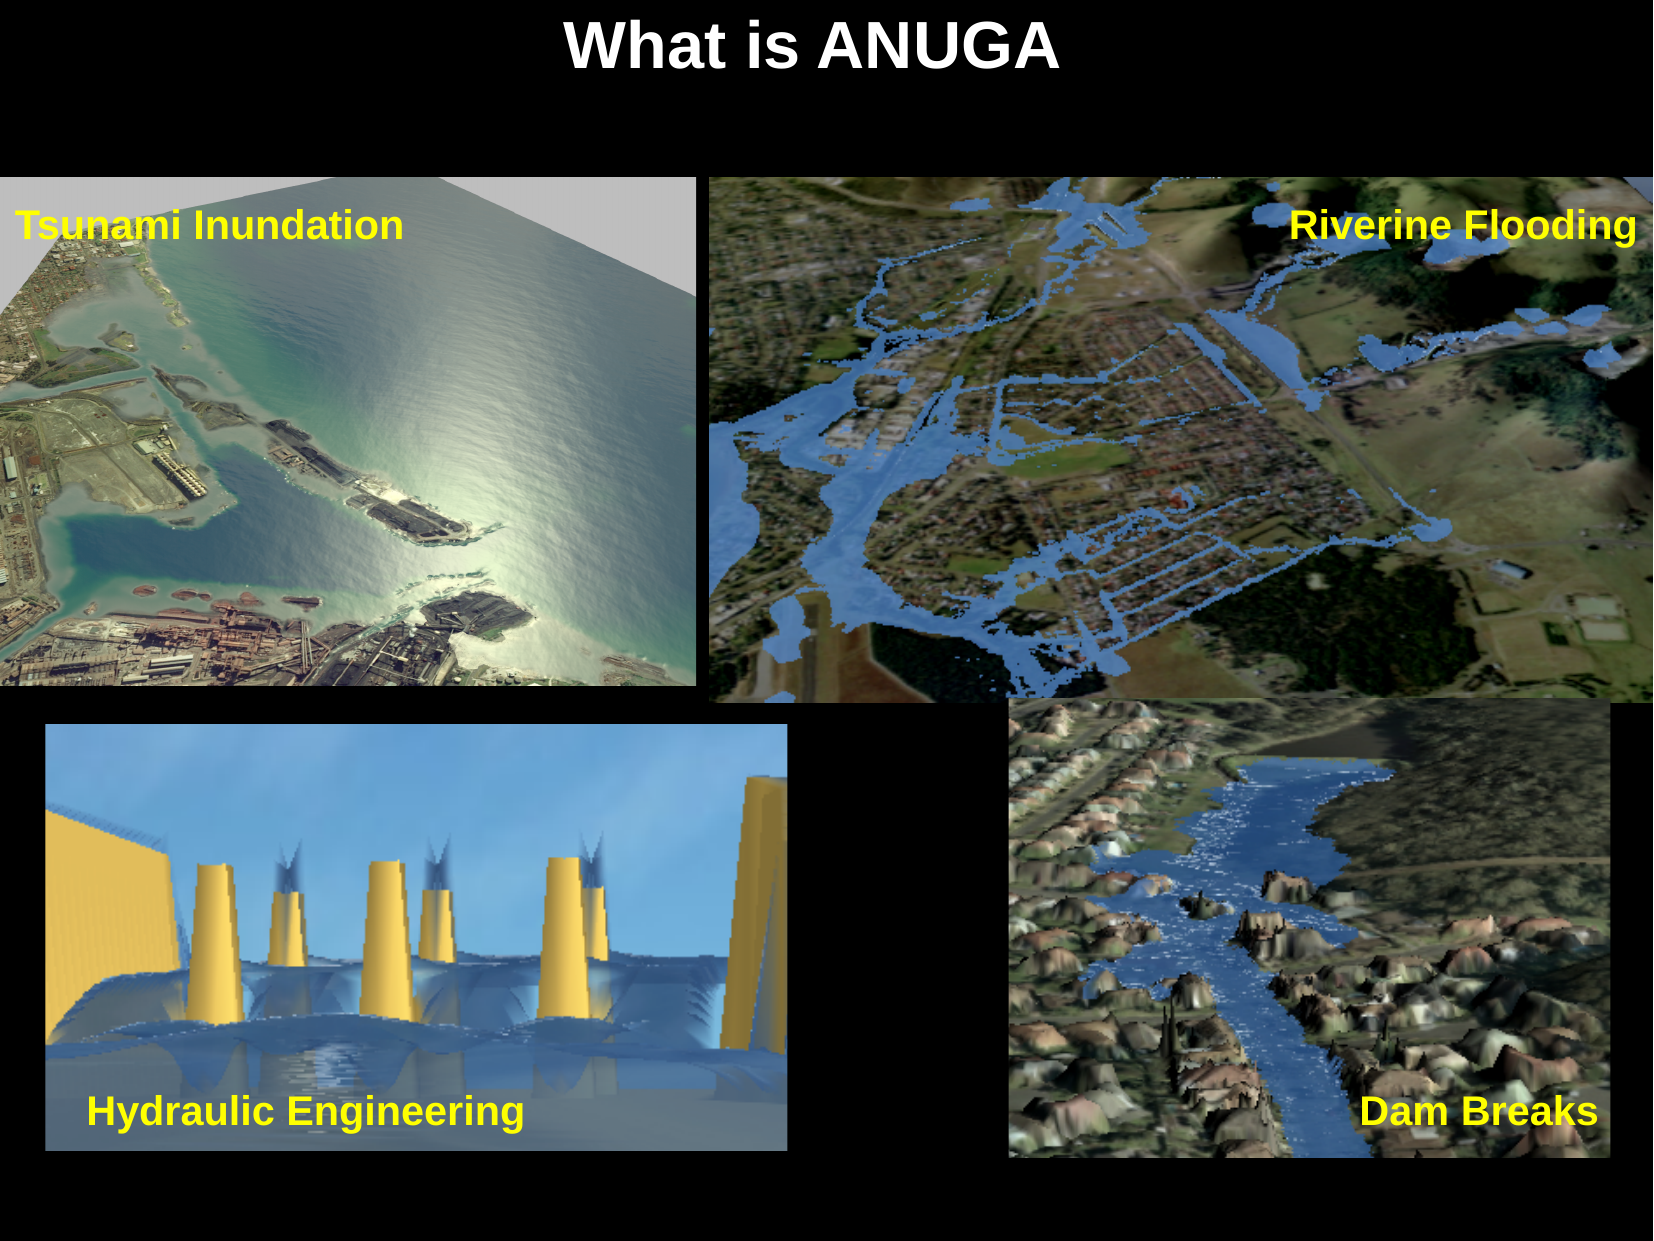

# What is ANUGA
Tsunami Inundation
Riverine Flooding
Hydraulic Engineering
Dam Breaks